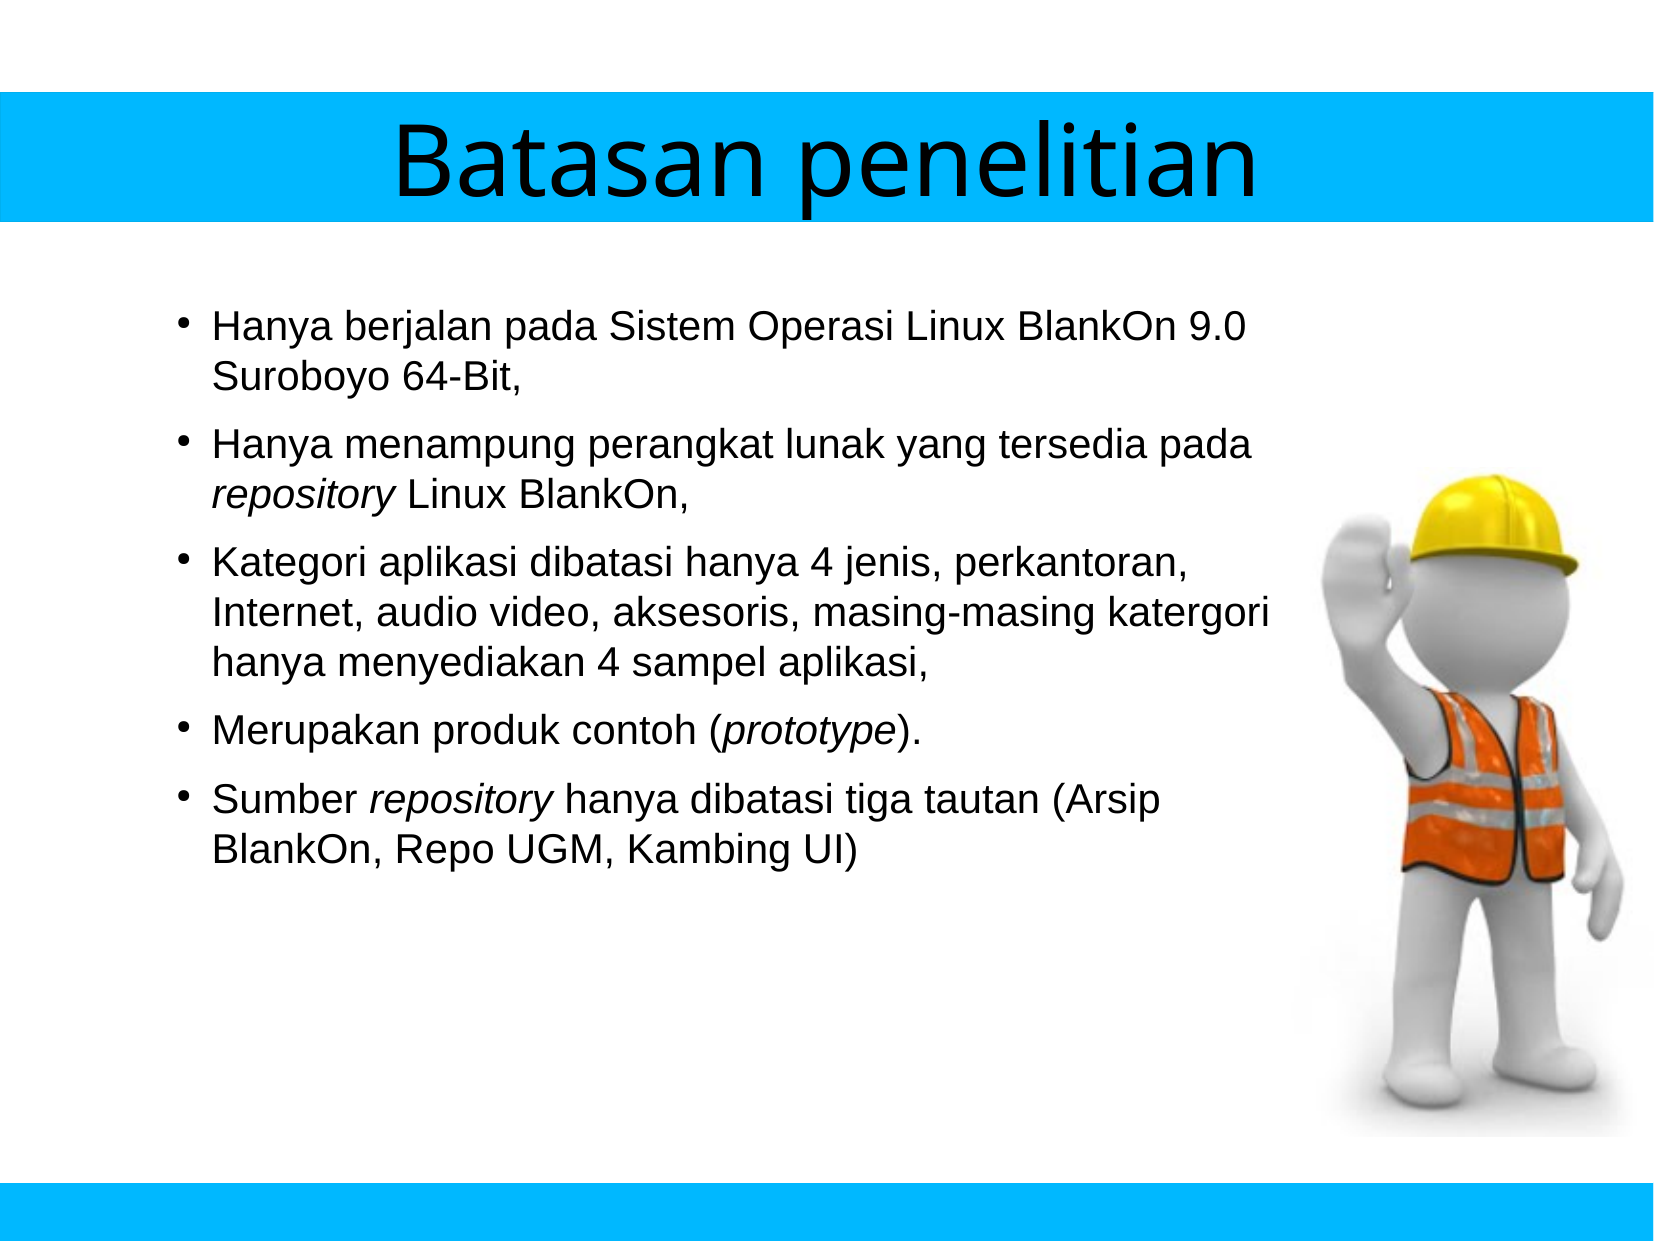

Batasan penelitian
# Hanya berjalan pada Sistem Operasi Linux BlankOn 9.0 Suroboyo 64-Bit,
Hanya menampung perangkat lunak yang tersedia pada repository Linux BlankOn,
Kategori aplikasi dibatasi hanya 4 jenis, perkantoran, Internet, audio video, aksesoris, masing-masing katergori hanya menyediakan 4 sampel aplikasi,
Merupakan produk contoh (prototype).
Sumber repository hanya dibatasi tiga tautan (Arsip BlankOn, Repo UGM, Kambing UI)